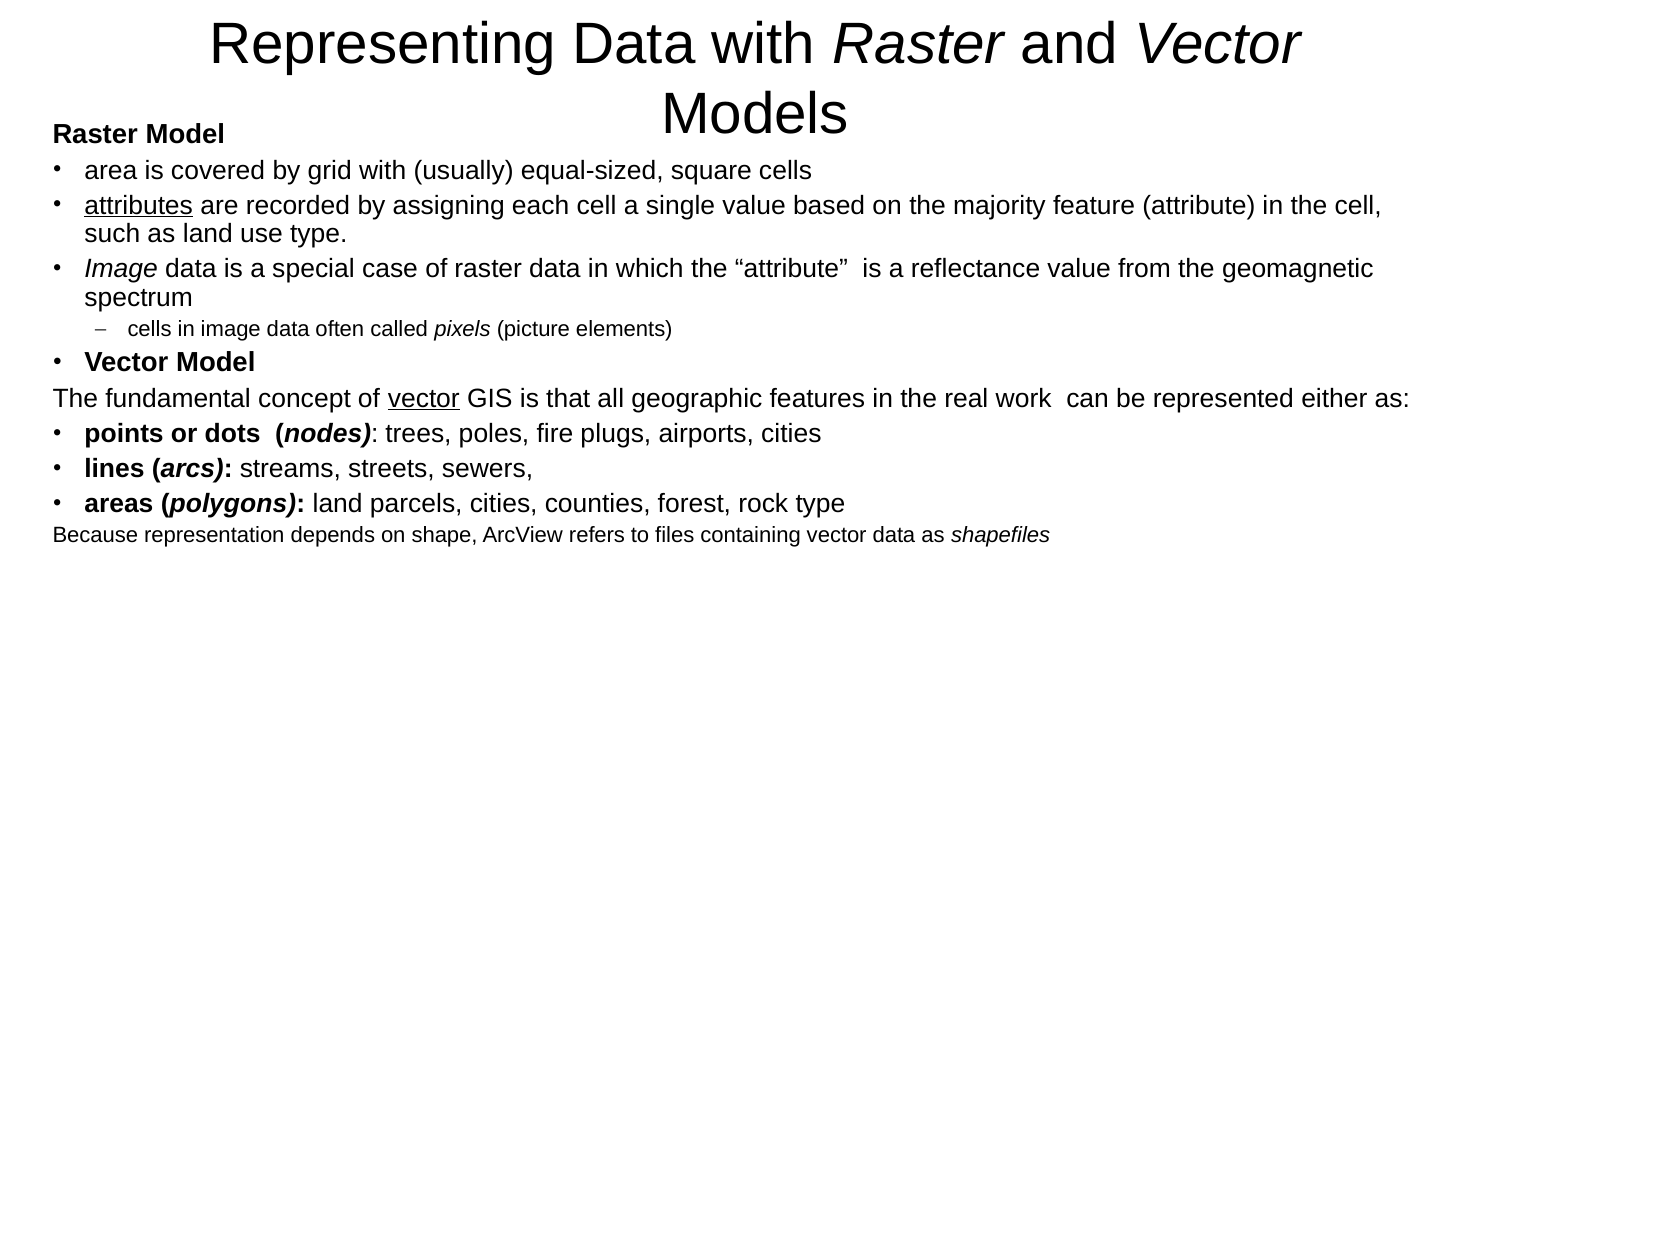

# Representing Data with Raster and Vector Models
Raster Model
area is covered by grid with (usually) equal-sized, square cells
attributes are recorded by assigning each cell a single value based on the majority feature (attribute) in the cell, such as land use type.
Image data is a special case of raster data in which the “attribute” is a reflectance value from the geomagnetic spectrum
 cells in image data often called pixels (picture elements)
Vector Model
The fundamental concept of vector GIS is that all geographic features in the real work can be represented either as:
points or dots (nodes): trees, poles, fire plugs, airports, cities
lines (arcs): streams, streets, sewers,
areas (polygons): land parcels, cities, counties, forest, rock type
Because representation depends on shape, ArcView refers to files containing vector data as shapefiles